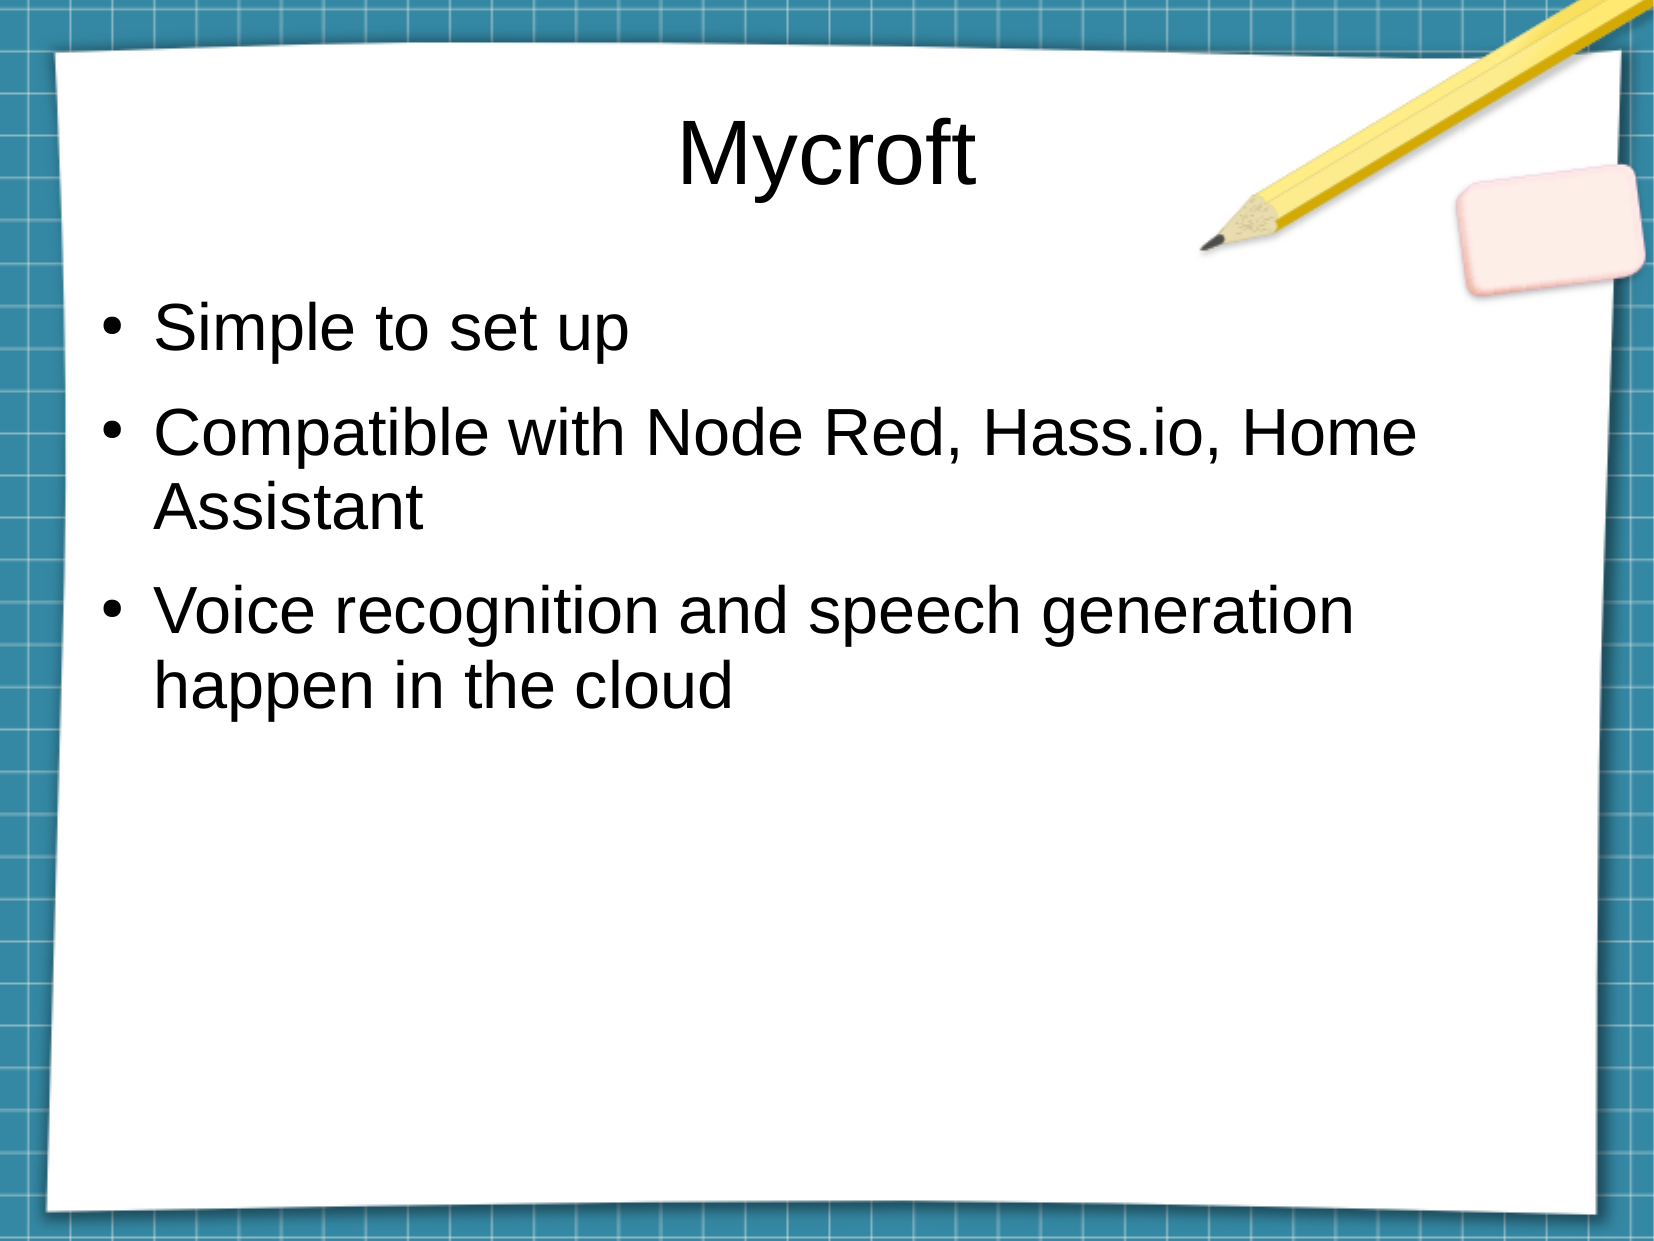

# Mycroft
Simple to set up
Compatible with Node Red, Hass.io, Home Assistant
Voice recognition and speech generation happen in the cloud